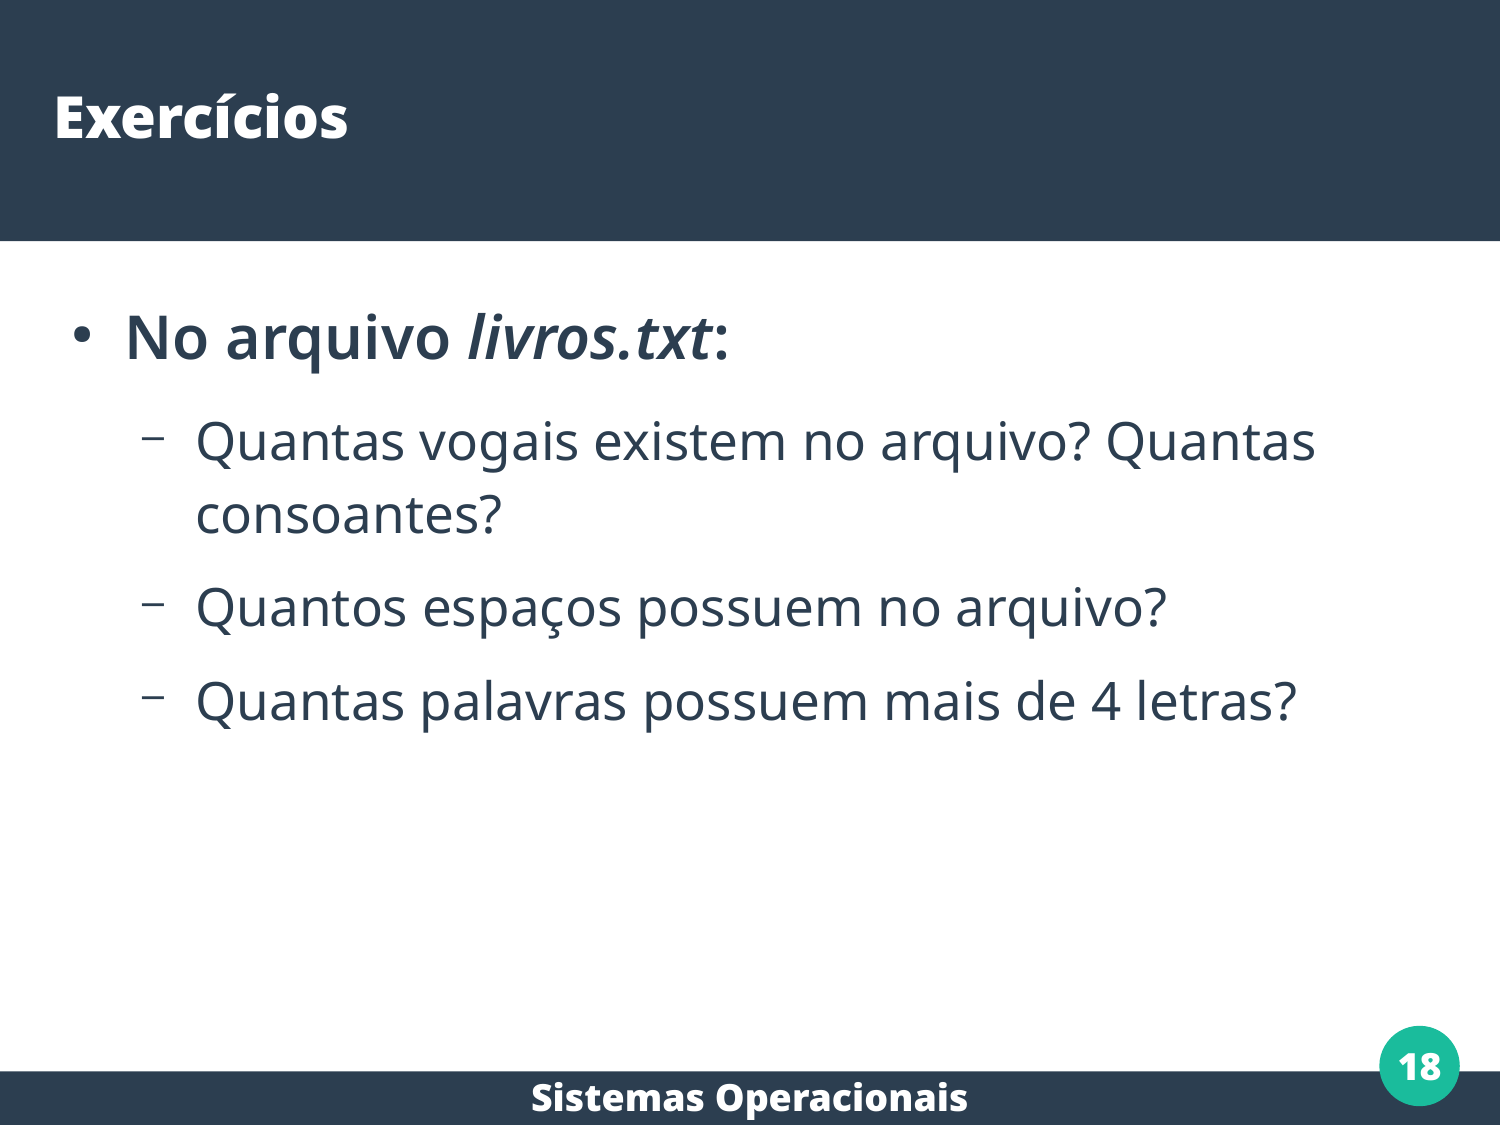

# Exercícios
No arquivo livros.txt:
Quantas vogais existem no arquivo? Quantas consoantes?
Quantos espaços possuem no arquivo?
Quantas palavras possuem mais de 4 letras?
18
Sistemas Operacionais